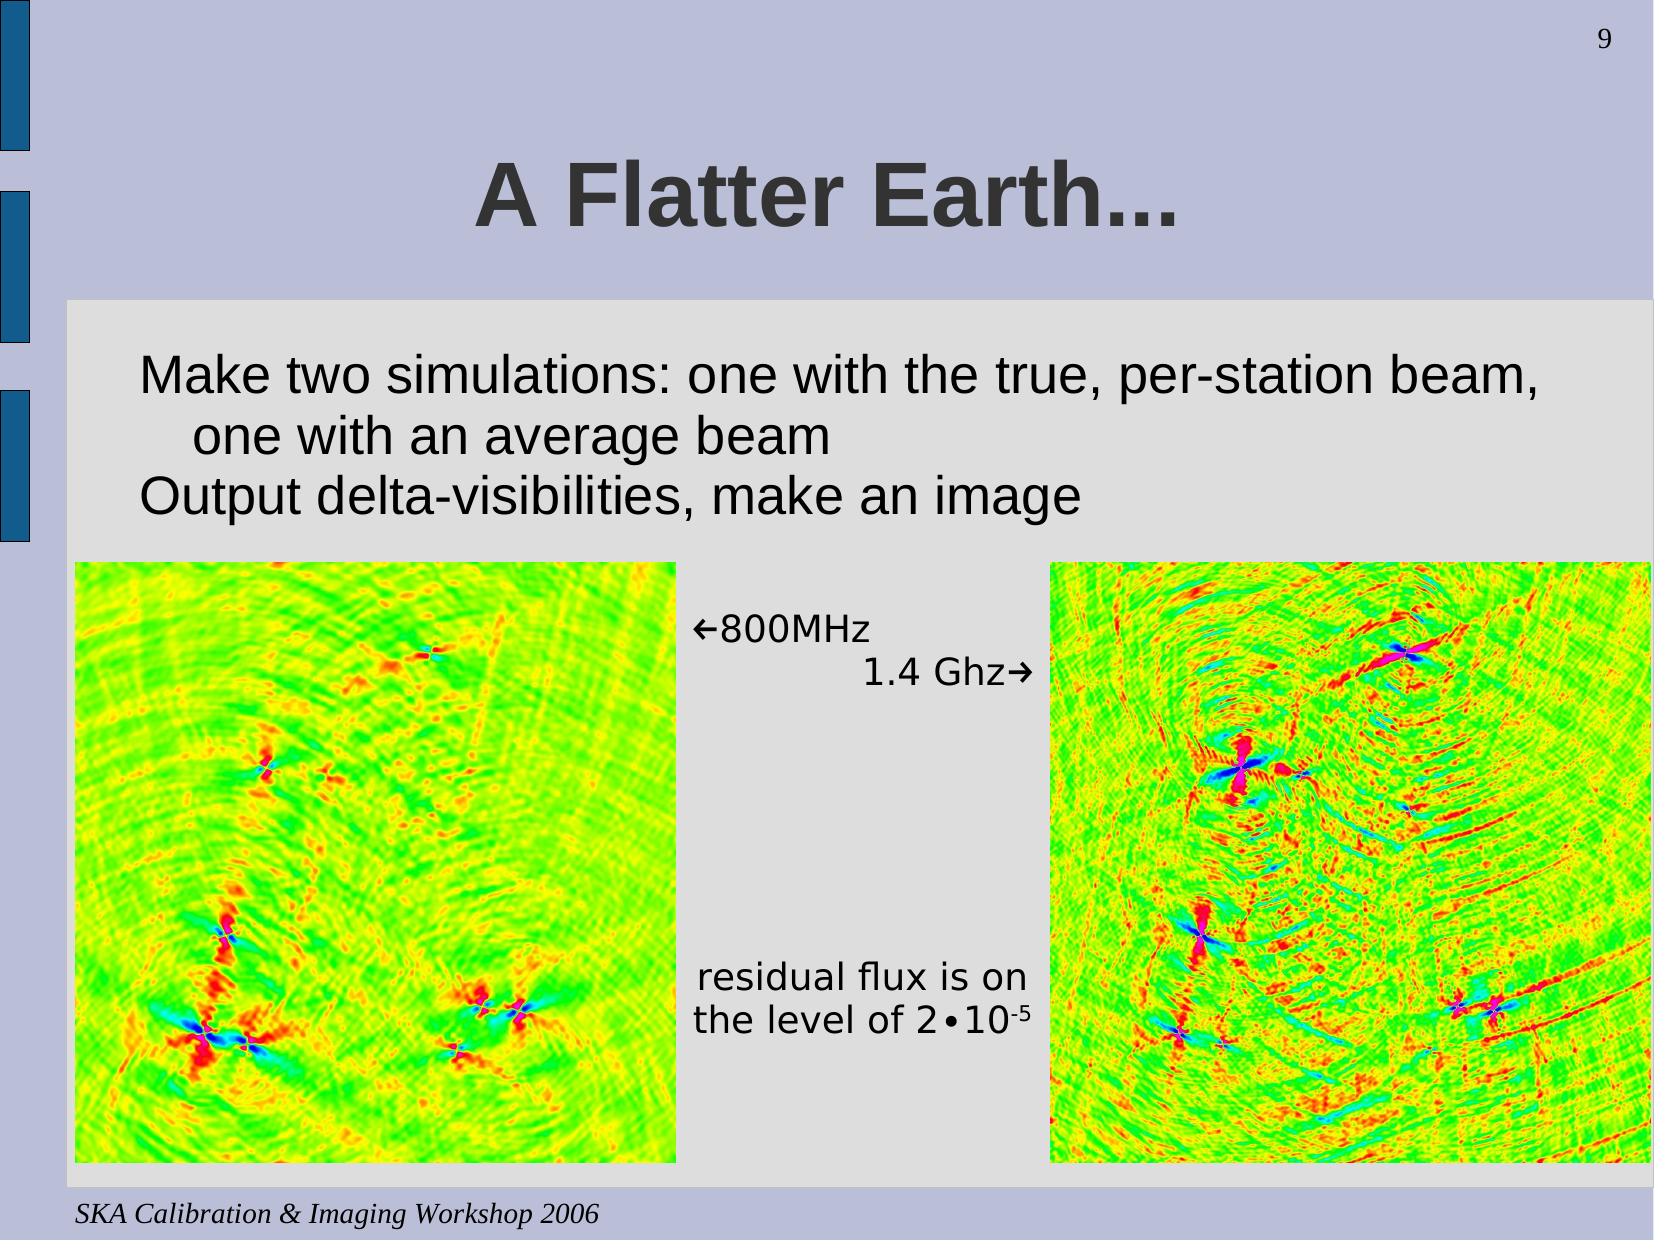

9
# A Flatter Earth...
Make two simulations: one with the true, per-station beam, one with an average beam
Output delta-visibilities, make an image
←800MHz
1.4 Ghz→
residual flux is on the level of 2∙10-5
SKA Calibration & Imaging Workshop 2006